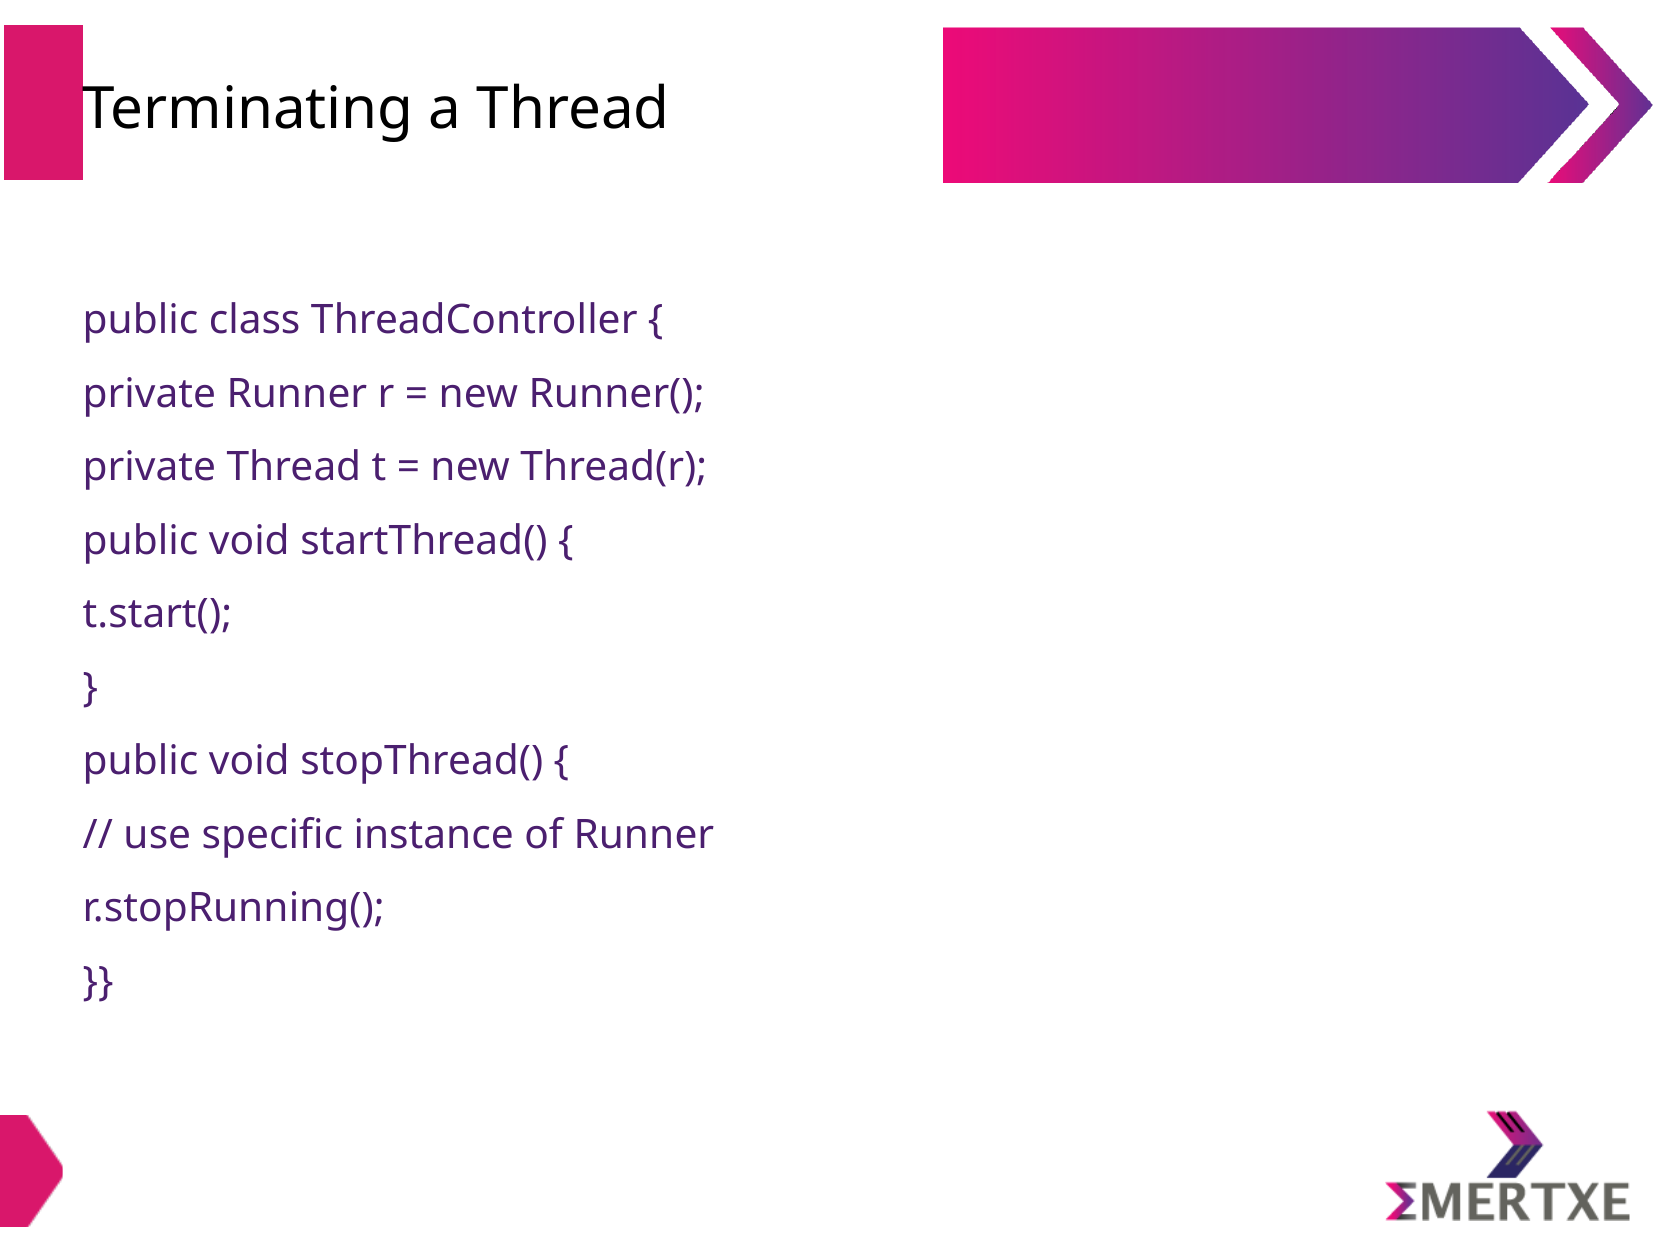

# Terminating a Thread
public class ThreadController {
private Runner r = new Runner();
private Thread t = new Thread(r);
public void startThread() {
t.start();
}
public void stopThread() {
// use specific instance of Runner
r.stopRunning();
}}